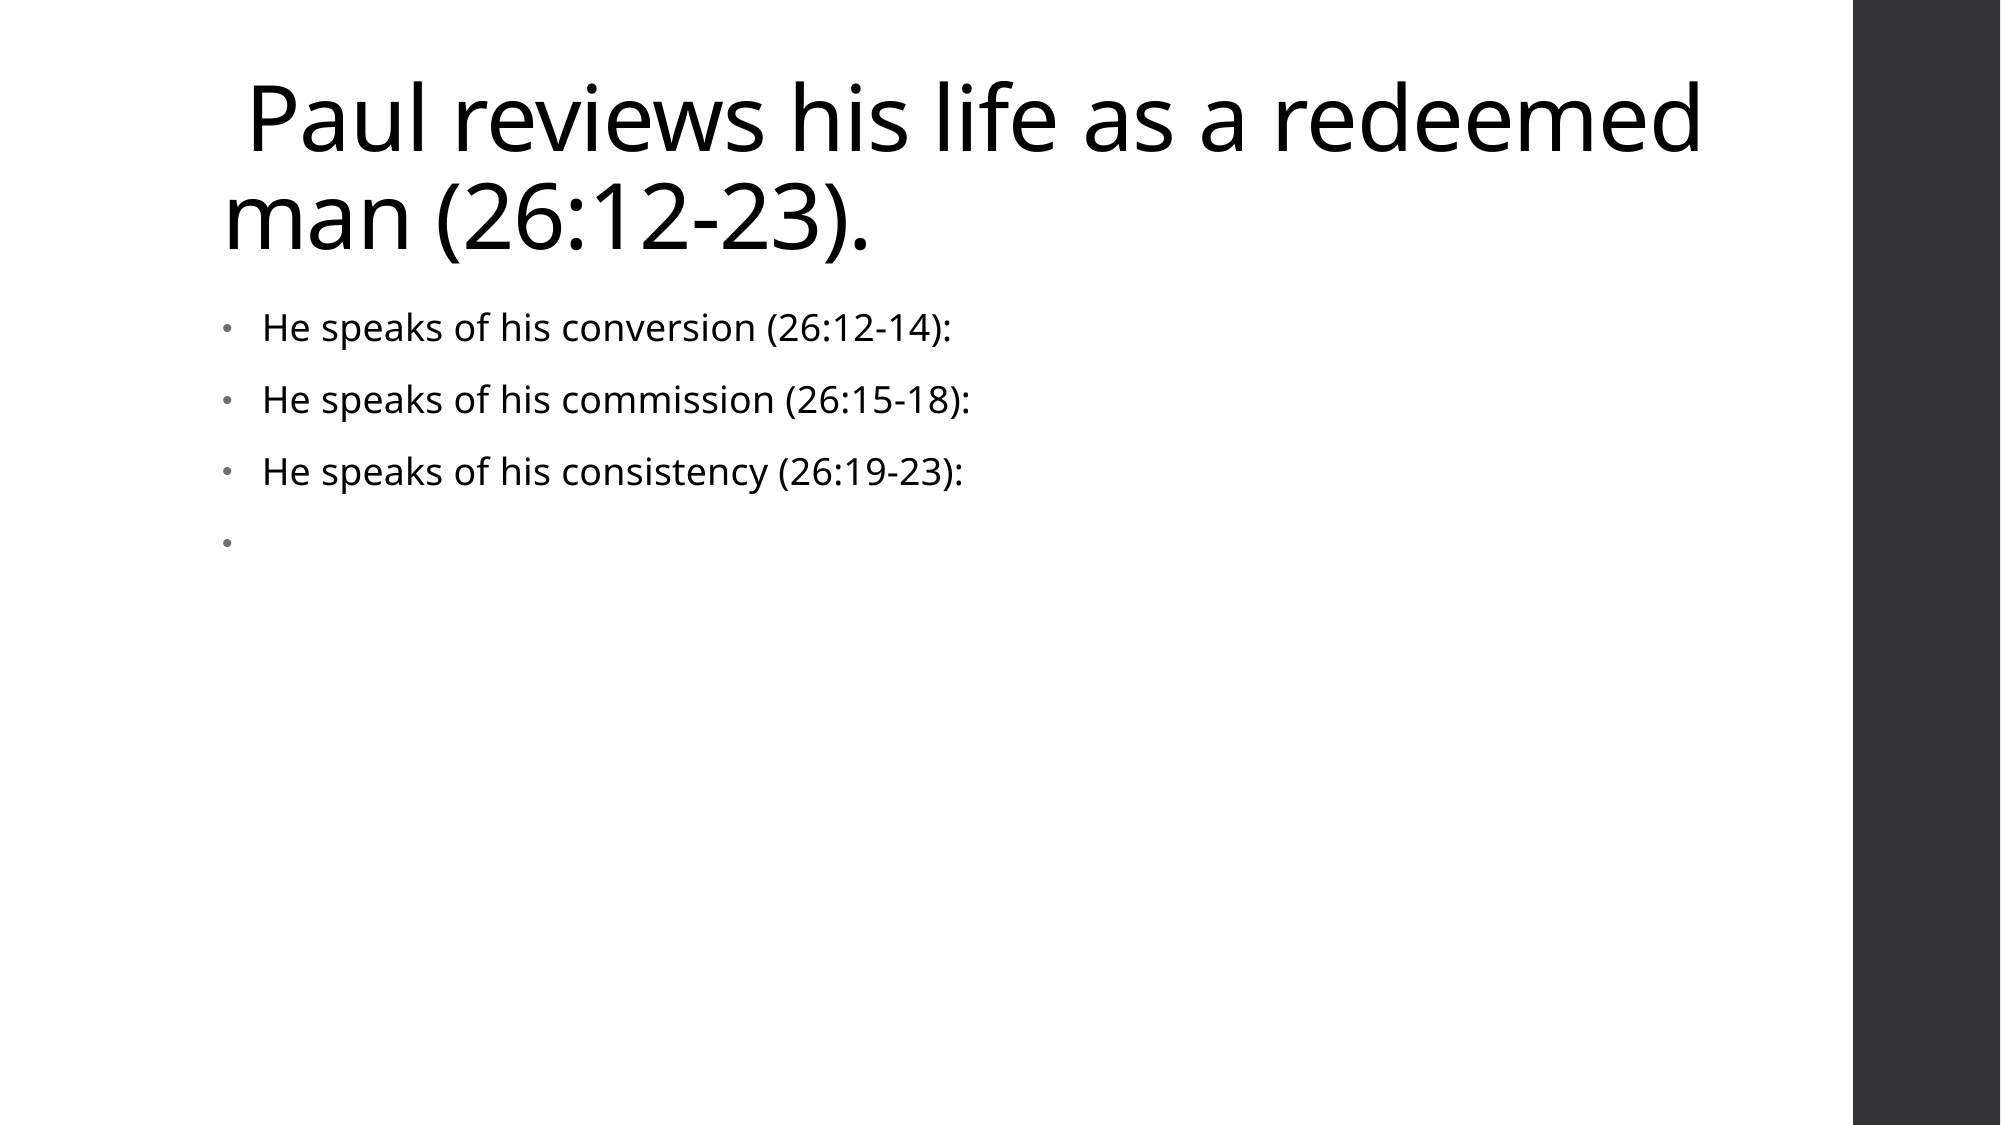

# Paul reviews his life as a redeemed man (26:12-23).
 He speaks of his conversion (26:12-14):
 He speaks of his commission (26:15-18):
 He speaks of his consistency (26:19-23):